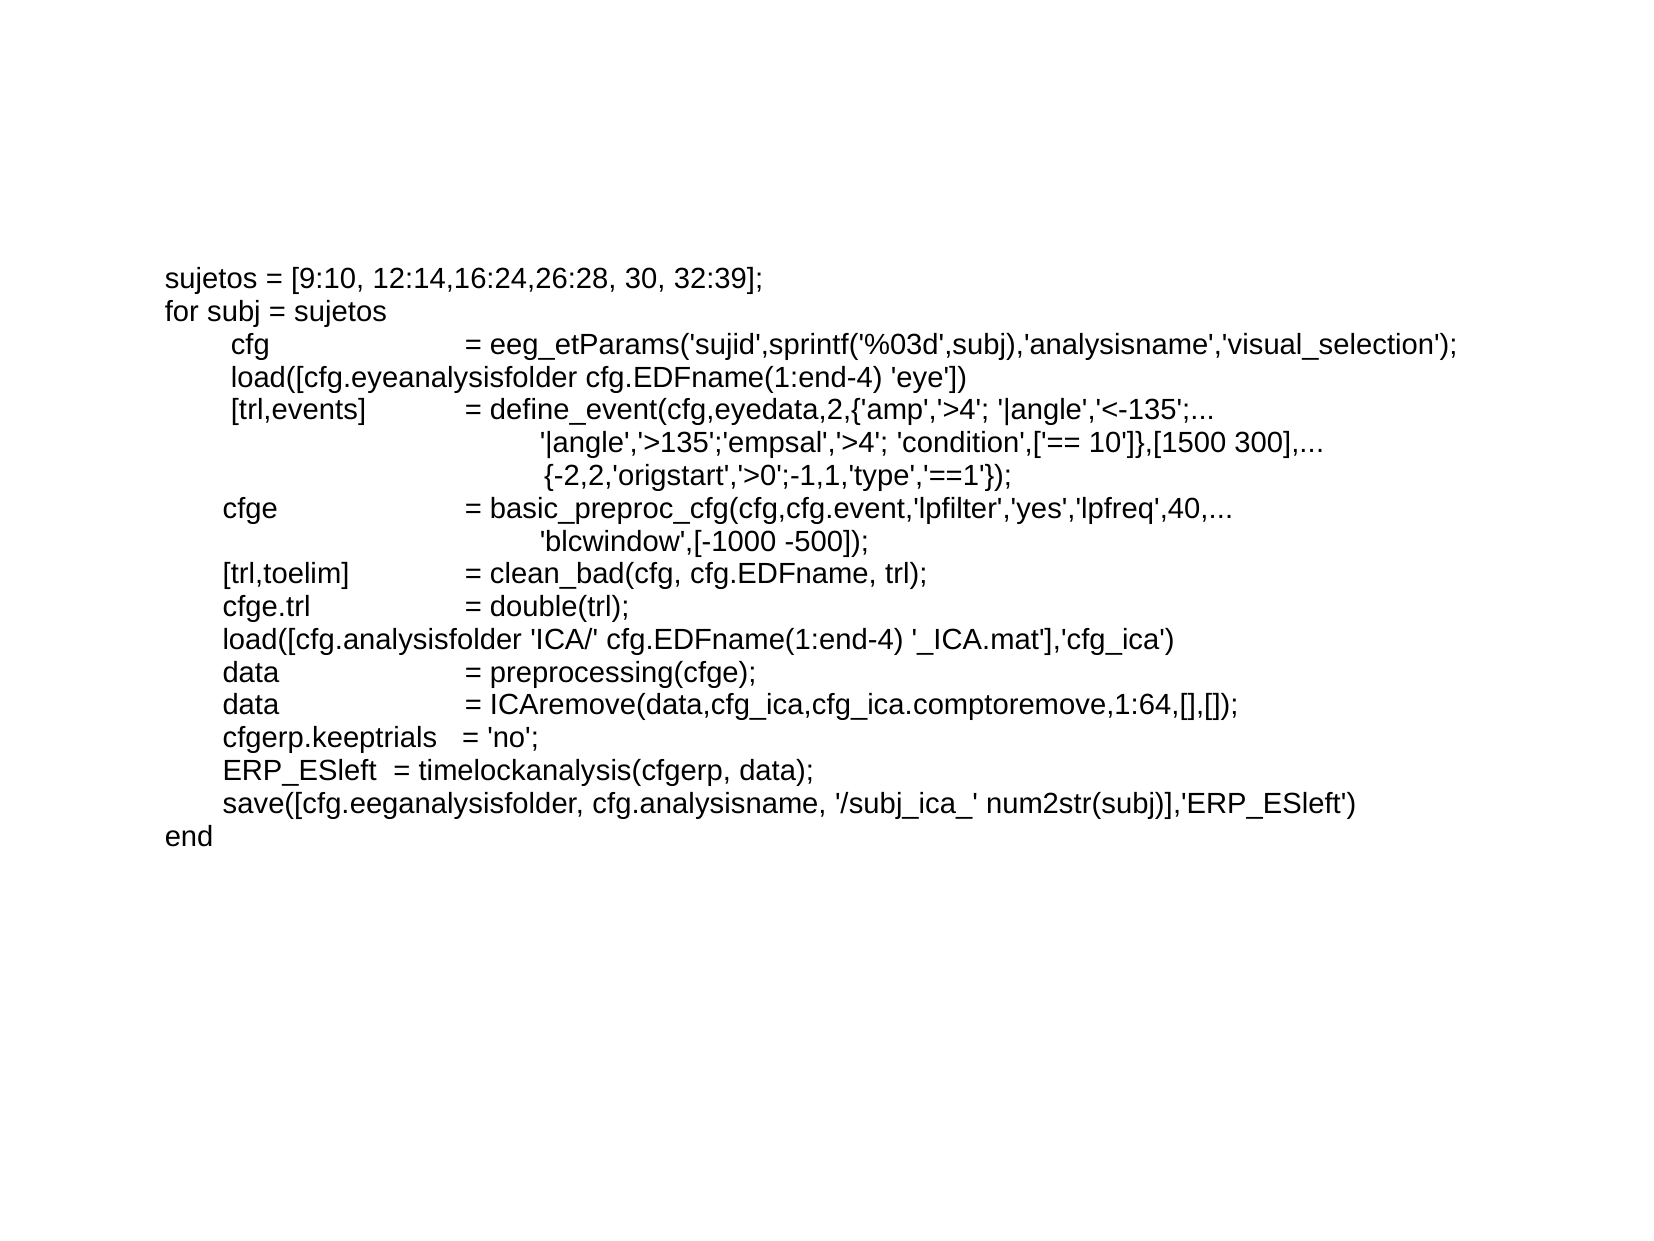

sujetos = [9:10, 12:14,16:24,26:28, 30, 32:39];
for subj = sujetos
 cfg 			= eeg_etParams('sujid',sprintf('%03d',subj),'analysisname','visual_selection');
 load([cfg.eyeanalysisfolder cfg.EDFname(1:end-4) 'eye'])
 [trl,events] 	= define_event(cfg,eyedata,2,{'amp','>4'; '|angle','<-135';...
					'|angle','>135';'empsal','>4'; 'condition',['== 10']},[1500 300],...
 {-2,2,'origstart','>0';-1,1,'type','==1'});
 cfge 	= basic_preproc_cfg(cfg,cfg.event,'lpfilter','yes','lpfreq',40,...
					'blcwindow',[-1000 -500]);
 [trl,toelim] 		= clean_bad(cfg, cfg.EDFname, trl);
 cfge.trl 	= double(trl);
 load([cfg.analysisfolder 'ICA/' cfg.EDFname(1:end-4) '_ICA.mat'],'cfg_ica')
 data 	= preprocessing(cfge);
 data 	= ICAremove(data,cfg_ica,cfg_ica.comptoremove,1:64,[],[]);
 cfgerp.keeptrials = 'no';
 ERP_ESleft = timelockanalysis(cfgerp, data);
 save([cfg.eeganalysisfolder, cfg.analysisname, '/subj_ica_' num2str(subj)],'ERP_ESleft')
end